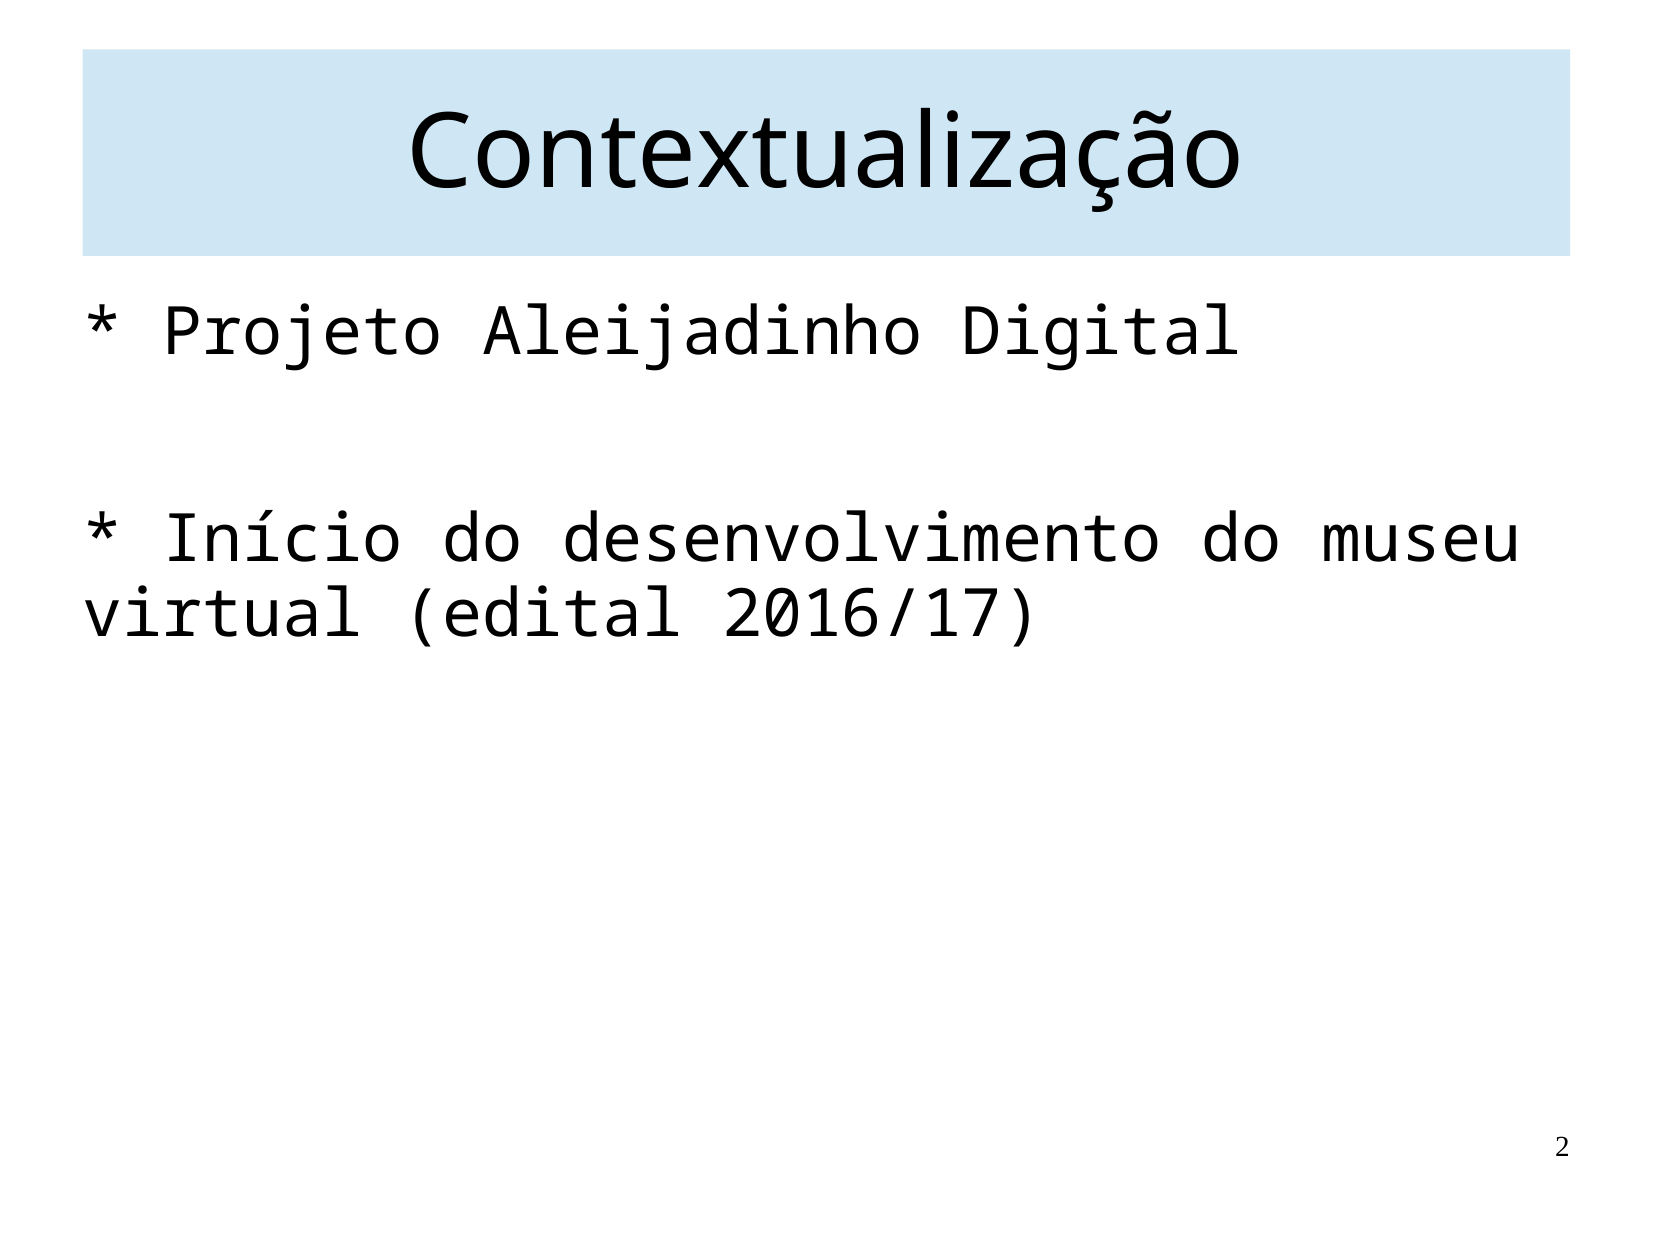

# Contextualização
* Projeto Aleijadinho Digital
* Início do desenvolvimento do museu virtual (edital 2016/17)
2